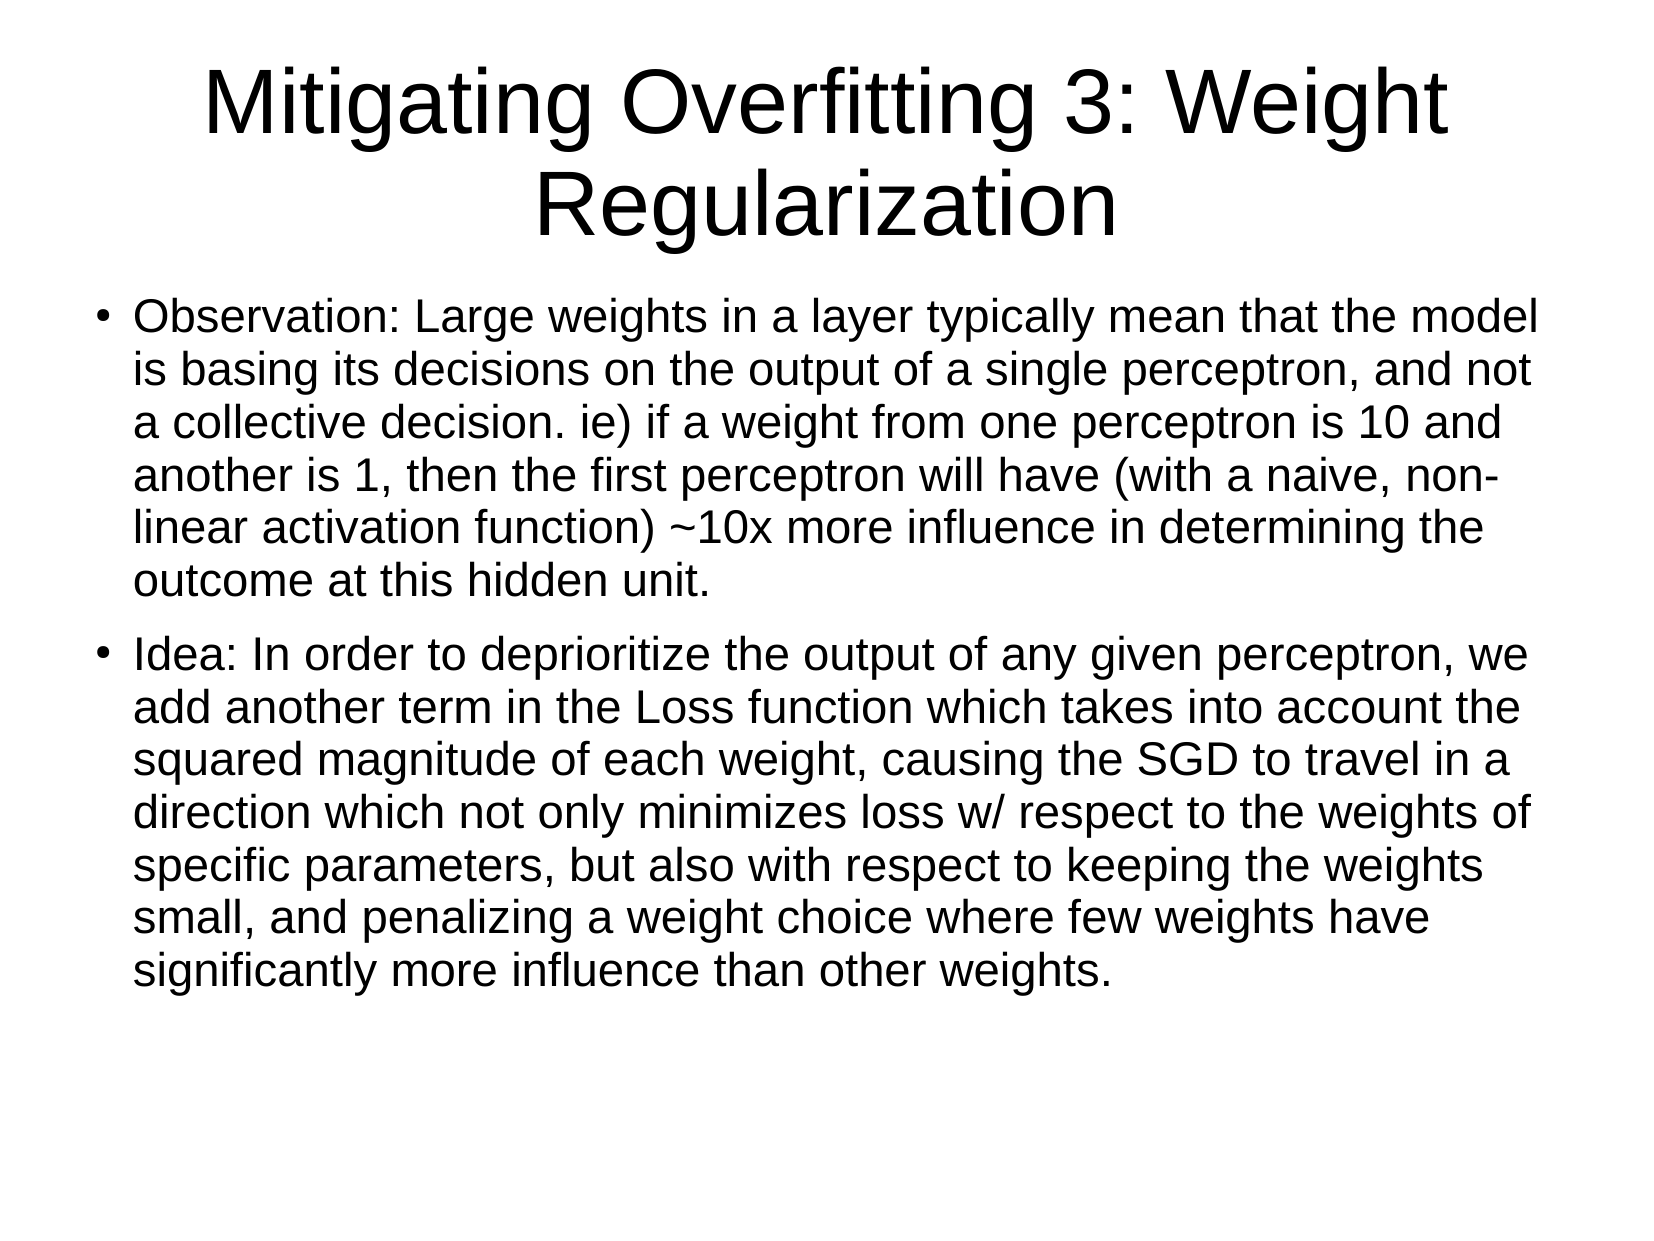

# Mitigating Overfitting 3: Weight Regularization
Observation: Large weights in a layer typically mean that the model is basing its decisions on the output of a single perceptron, and not a collective decision. ie) if a weight from one perceptron is 10 and another is 1, then the first perceptron will have (with a naive, non-linear activation function) ~10x more influence in determining the outcome at this hidden unit.
Idea: In order to deprioritize the output of any given perceptron, we add another term in the Loss function which takes into account the squared magnitude of each weight, causing the SGD to travel in a direction which not only minimizes loss w/ respect to the weights of specific parameters, but also with respect to keeping the weights small, and penalizing a weight choice where few weights have significantly more influence than other weights.